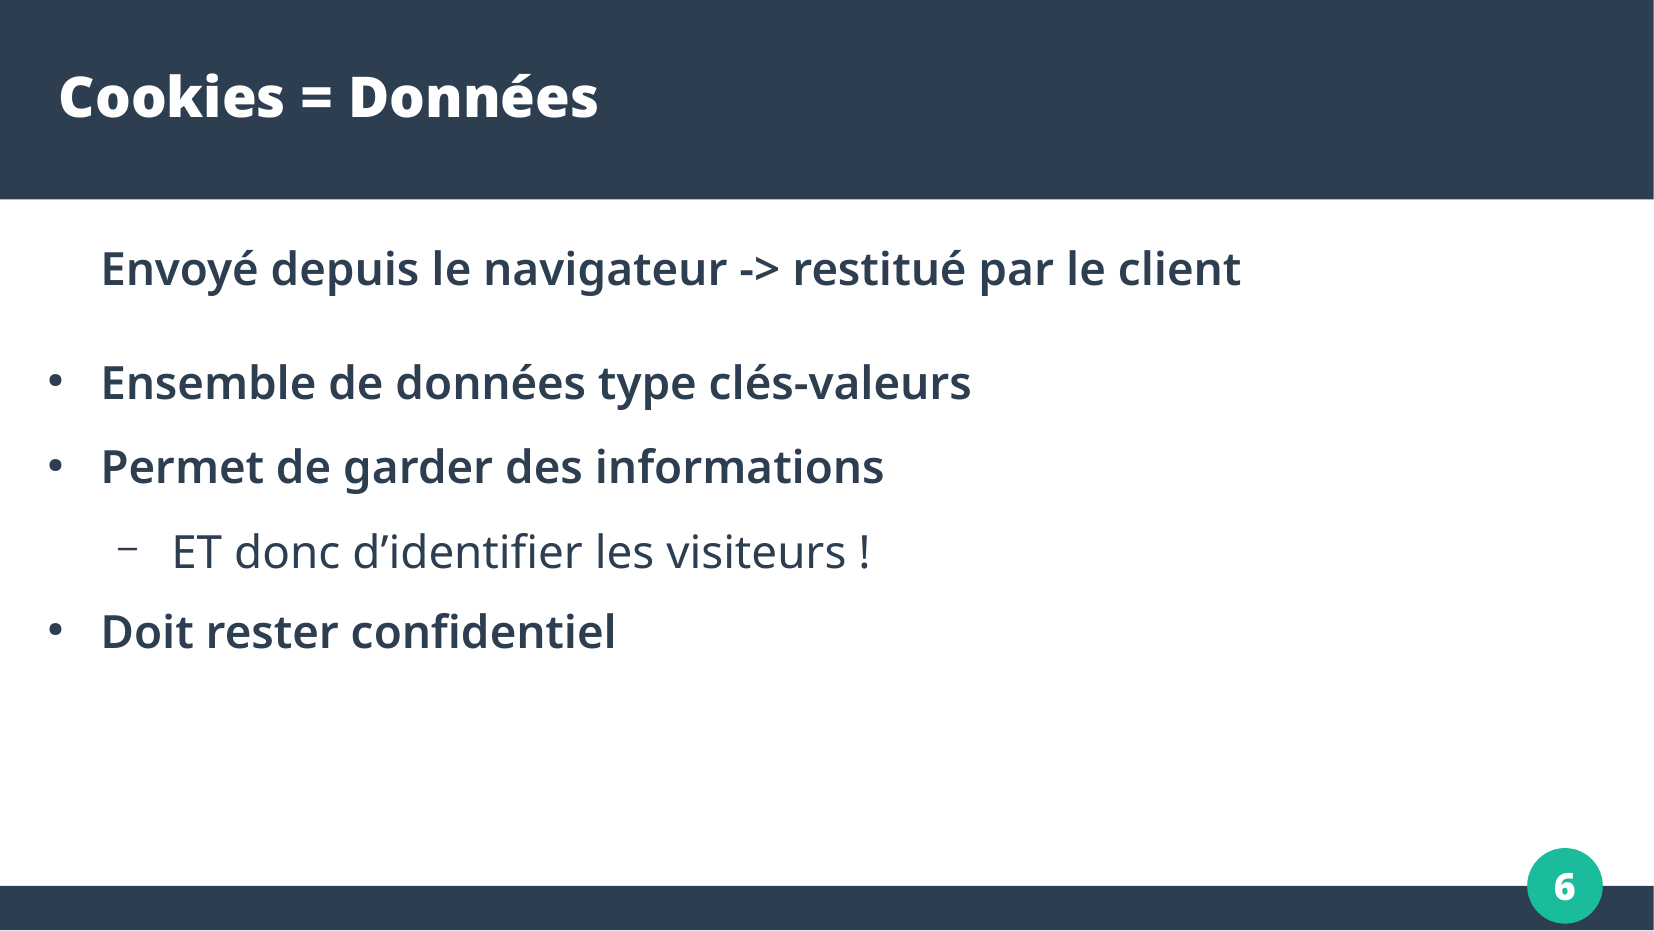

# Cookies = Données
Envoyé depuis le navigateur -> restitué par le client
Ensemble de données type clés-valeurs
Permet de garder des informations
ET donc d’identifier les visiteurs !
Doit rester confidentiel